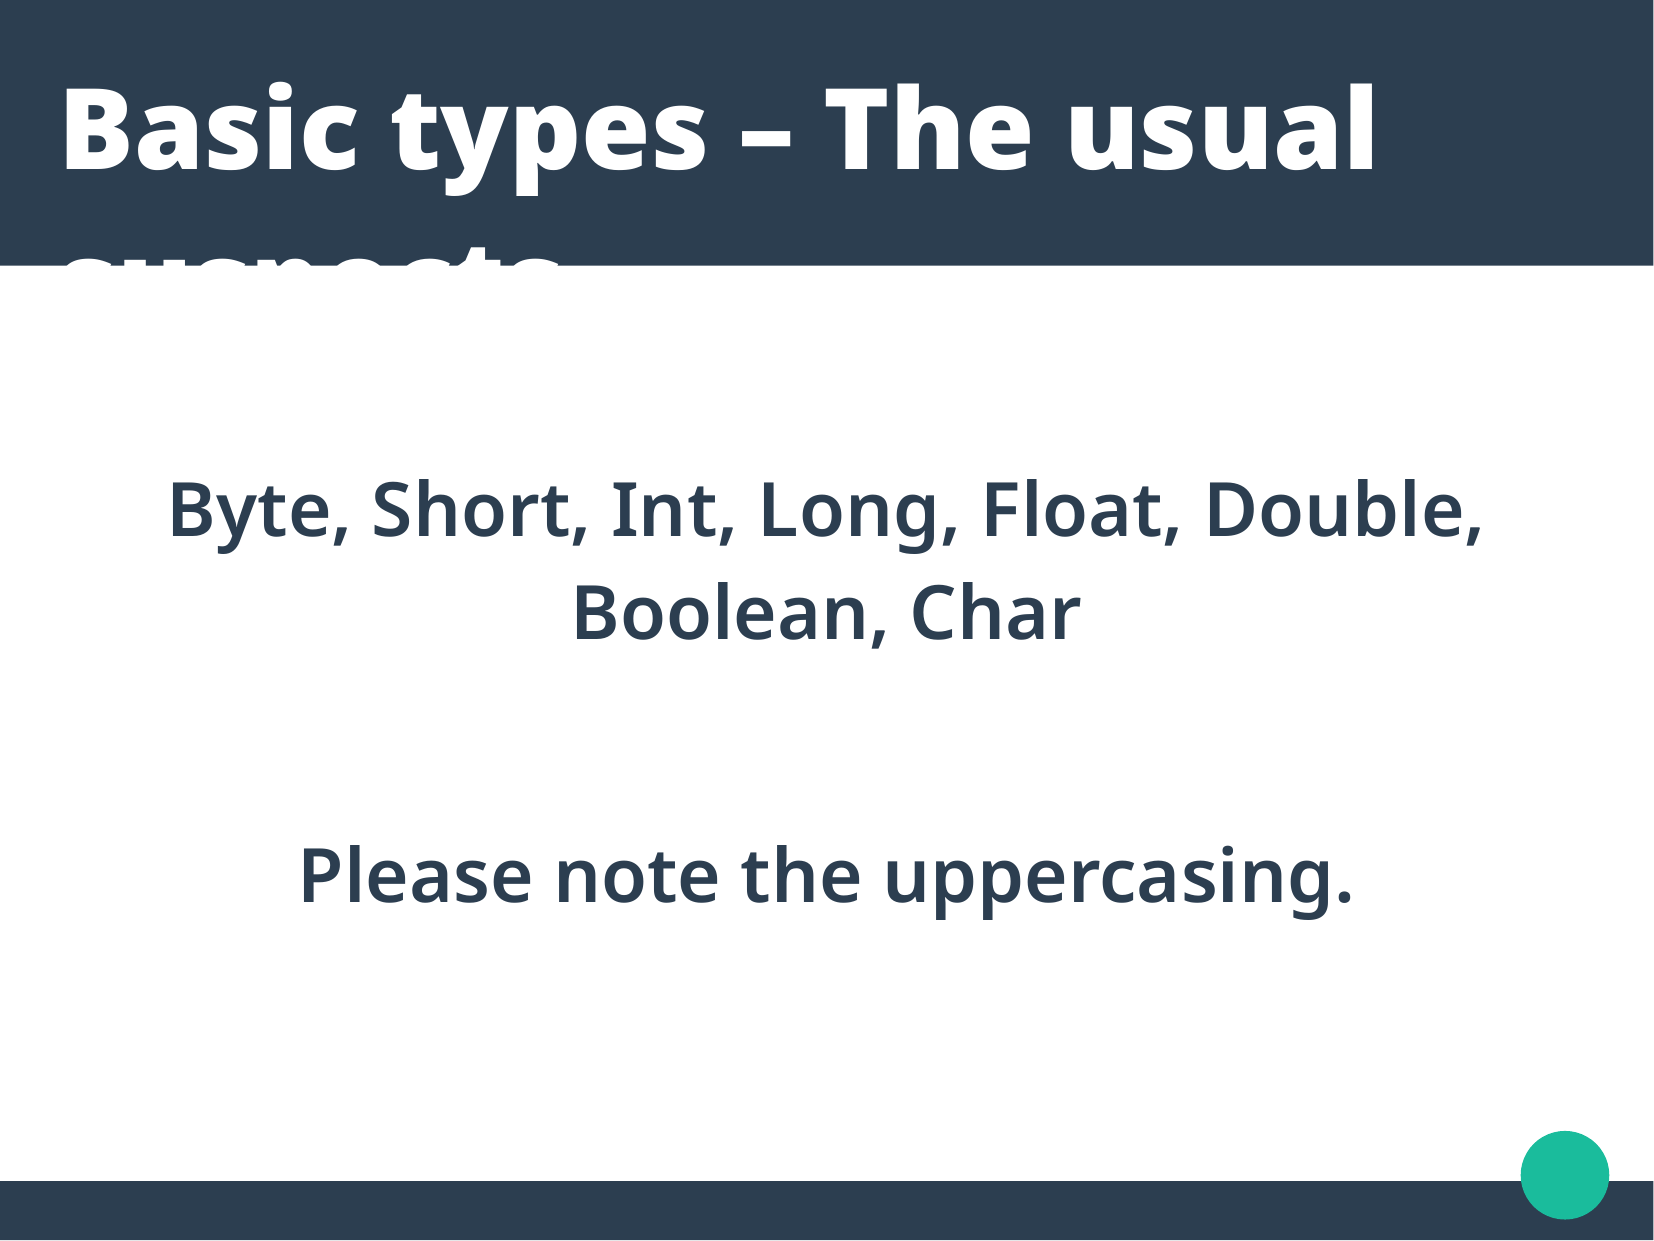

Basic types – The usual suspects
# Byte, Short, Int, Long, Float, Double, Boolean, Char
Please note the uppercasing.